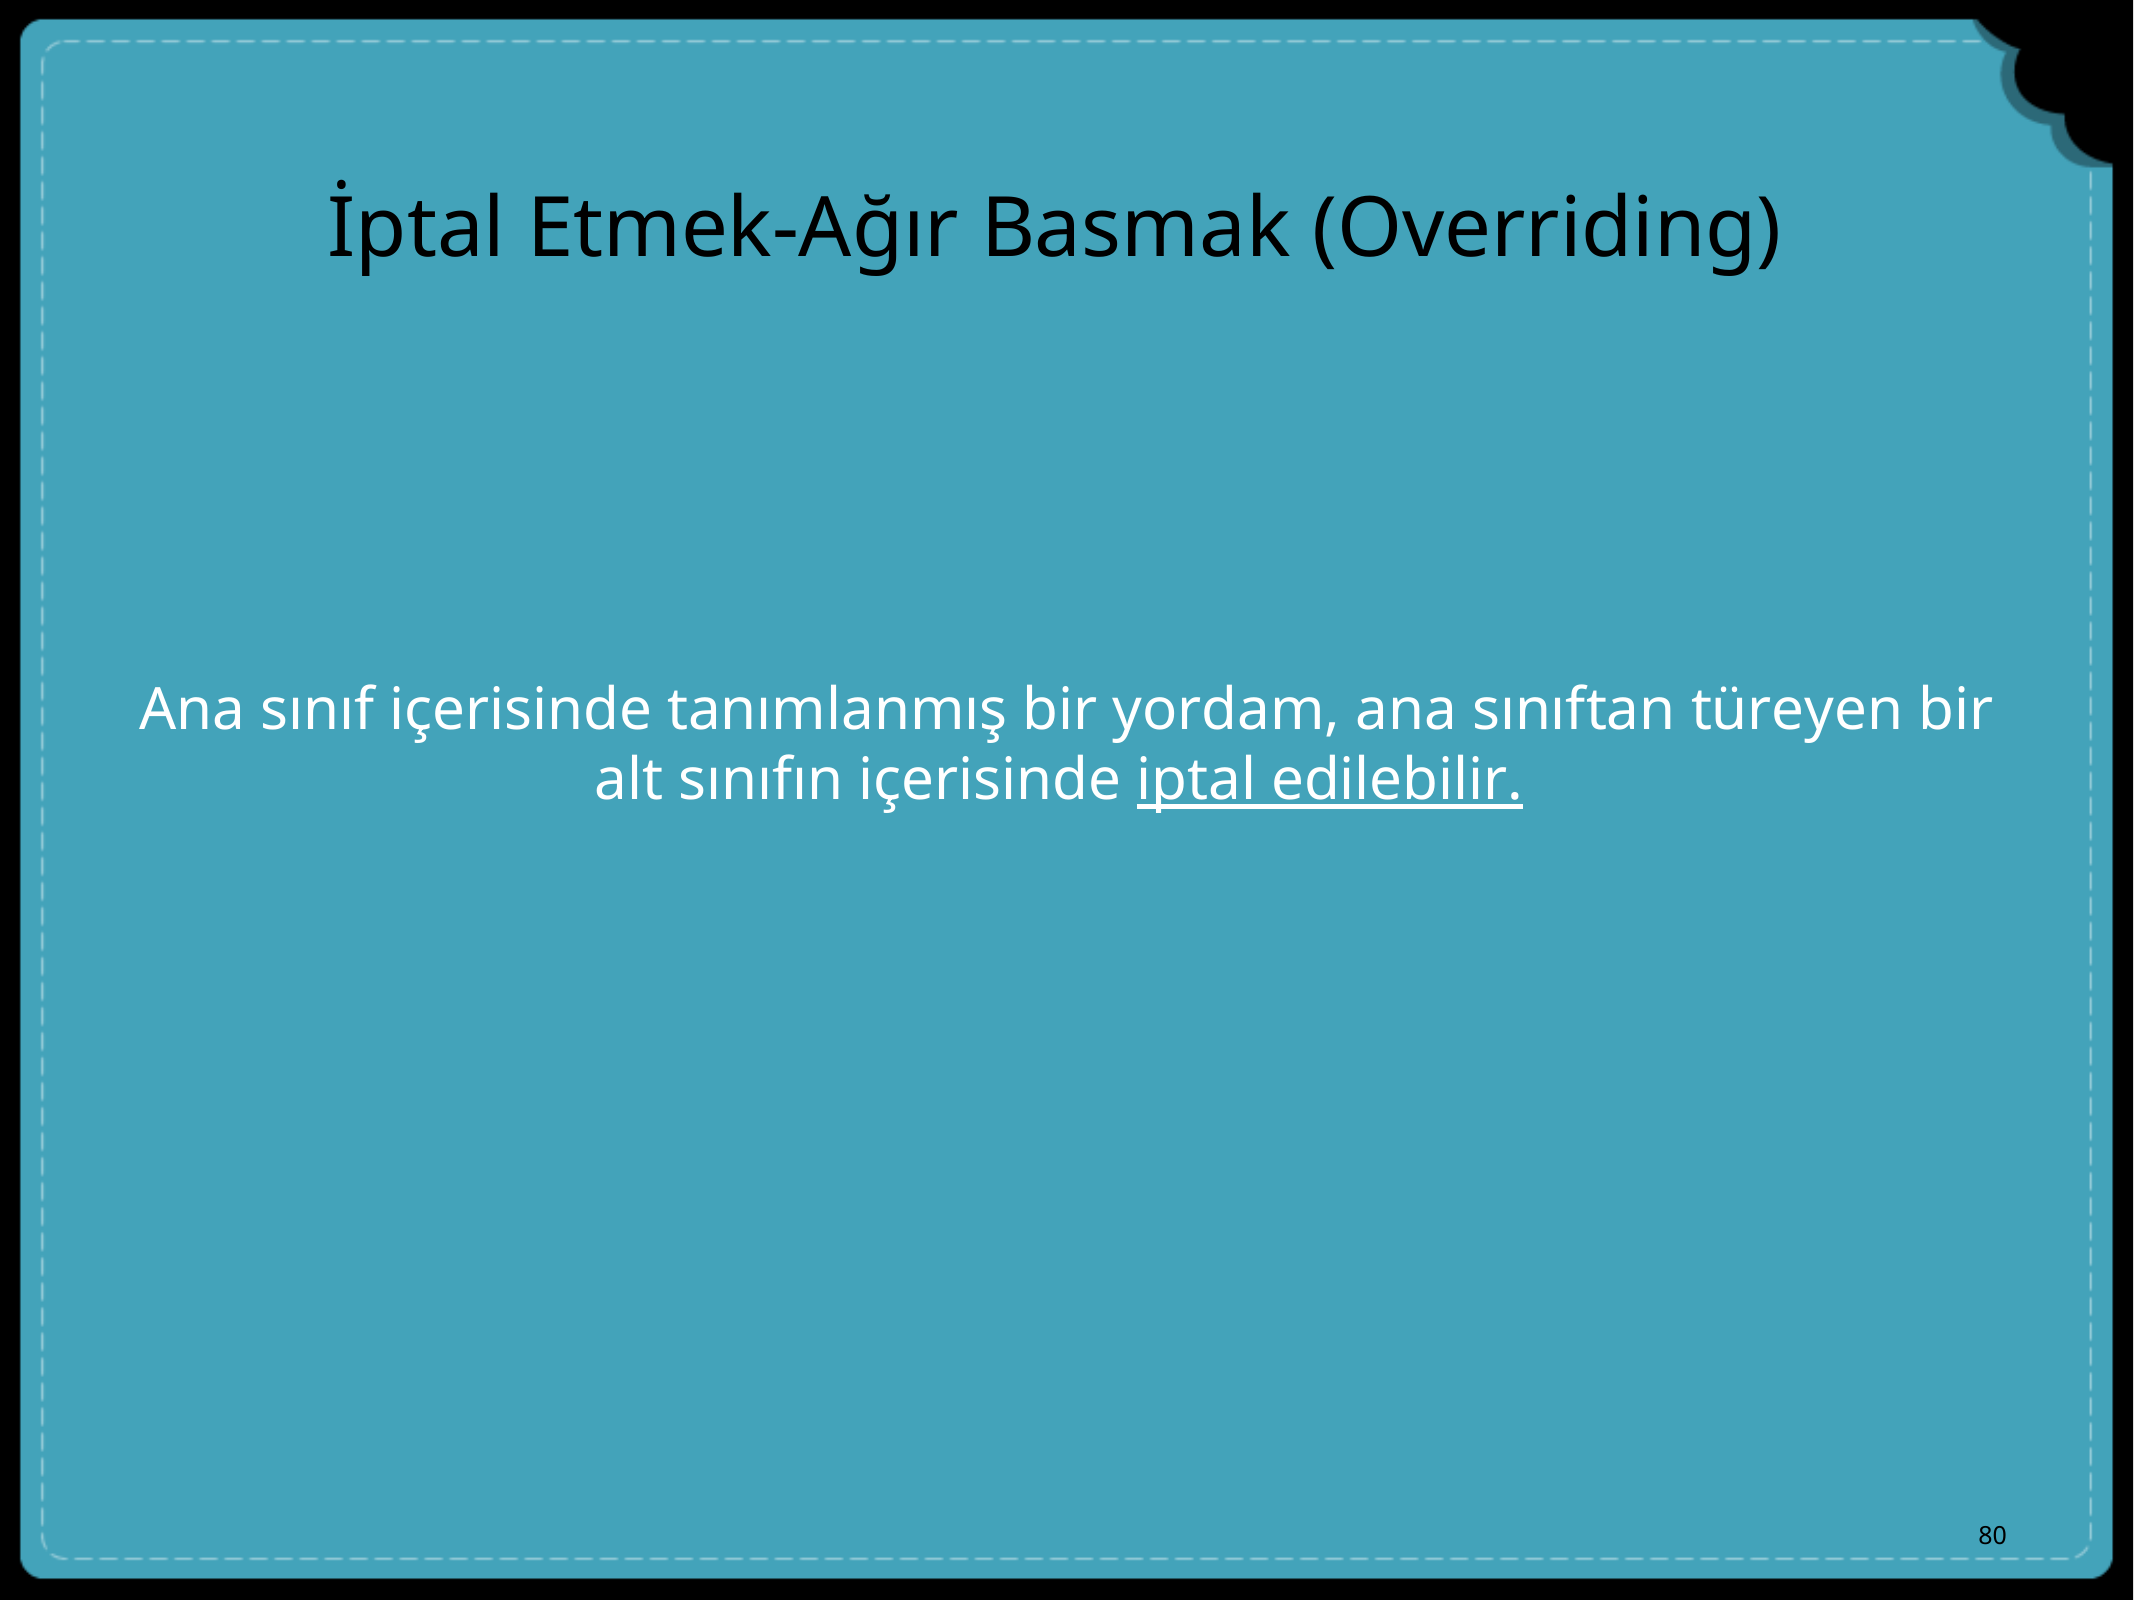

# İptal Etmek-Ağır Basmak (Overriding)
Ana sınıf içerisinde tanımlanmış bir yordam, ana sınıftan türeyen bir alt sınıfın içerisinde iptal edilebilir.
80